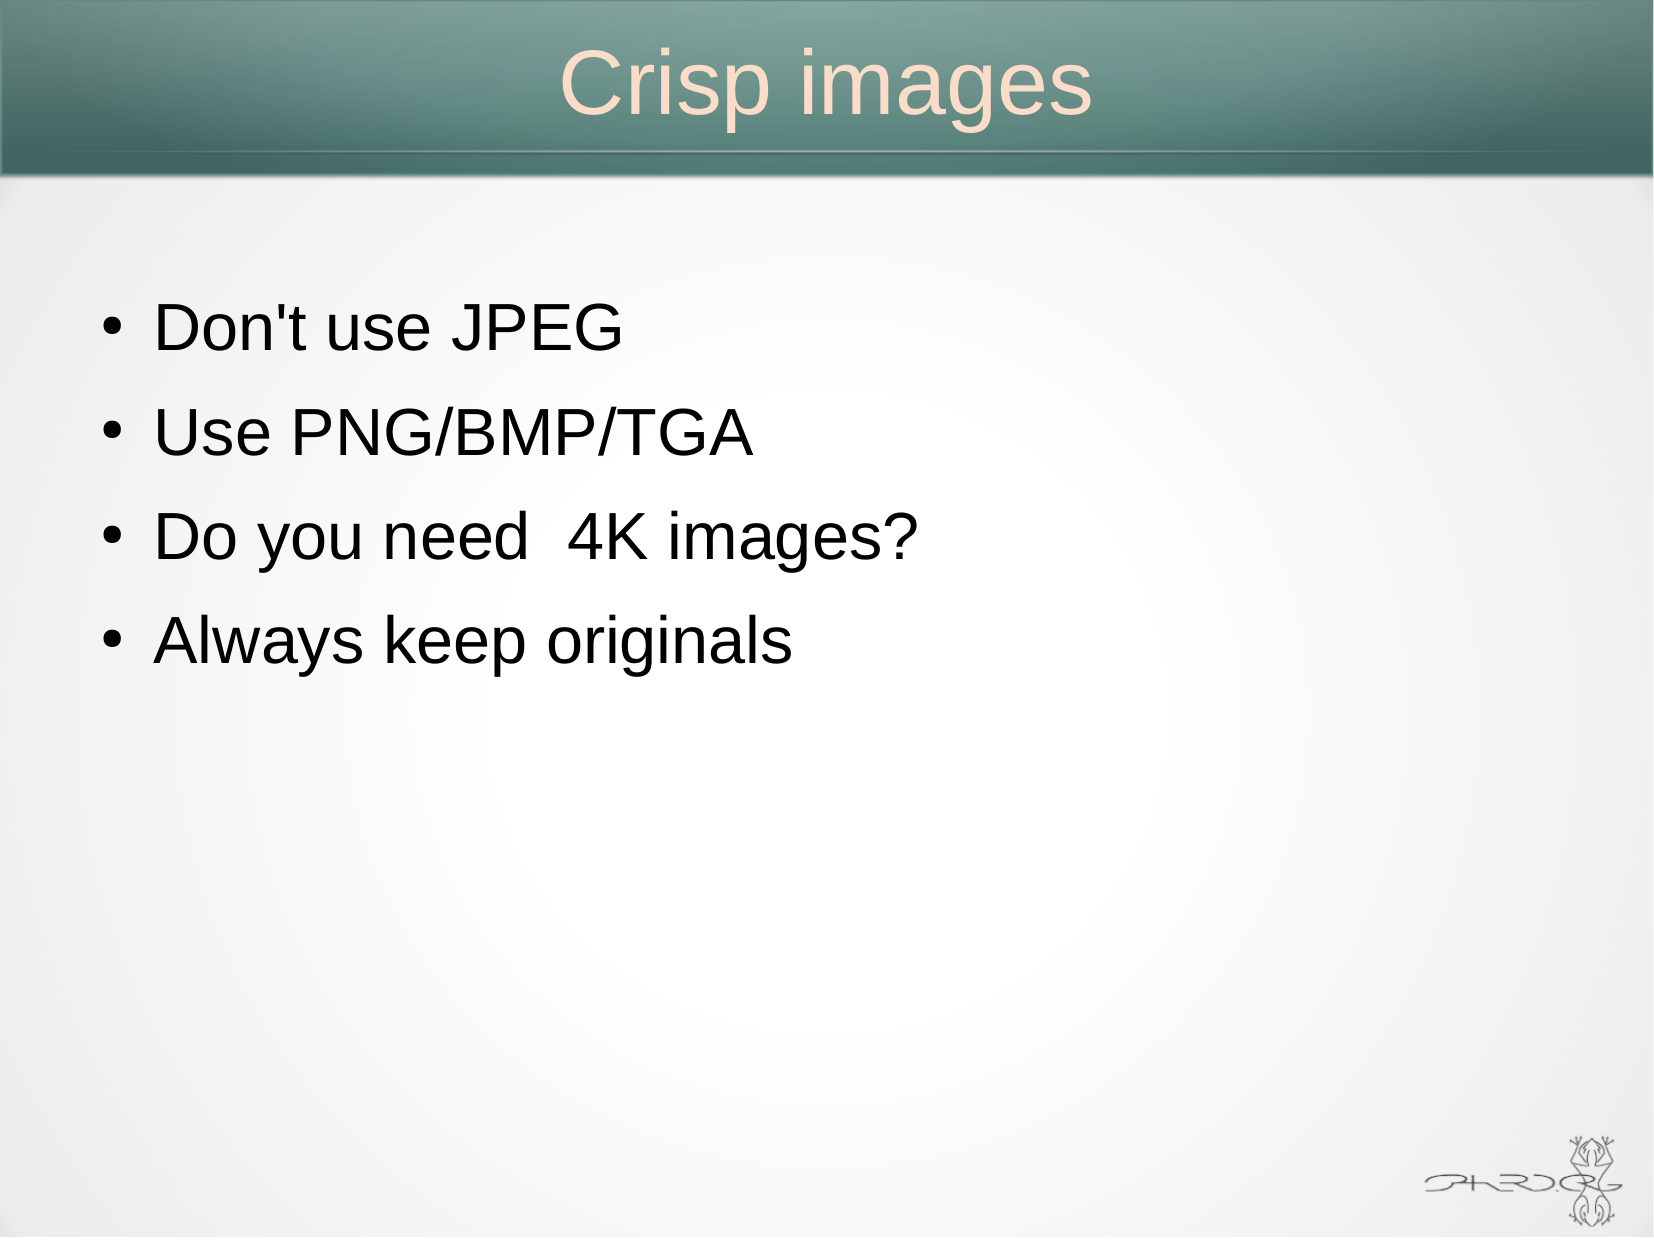

# Crisp images
Don't use JPEG
Use PNG/BMP/TGA
Do you need 4K images?
Always keep originals